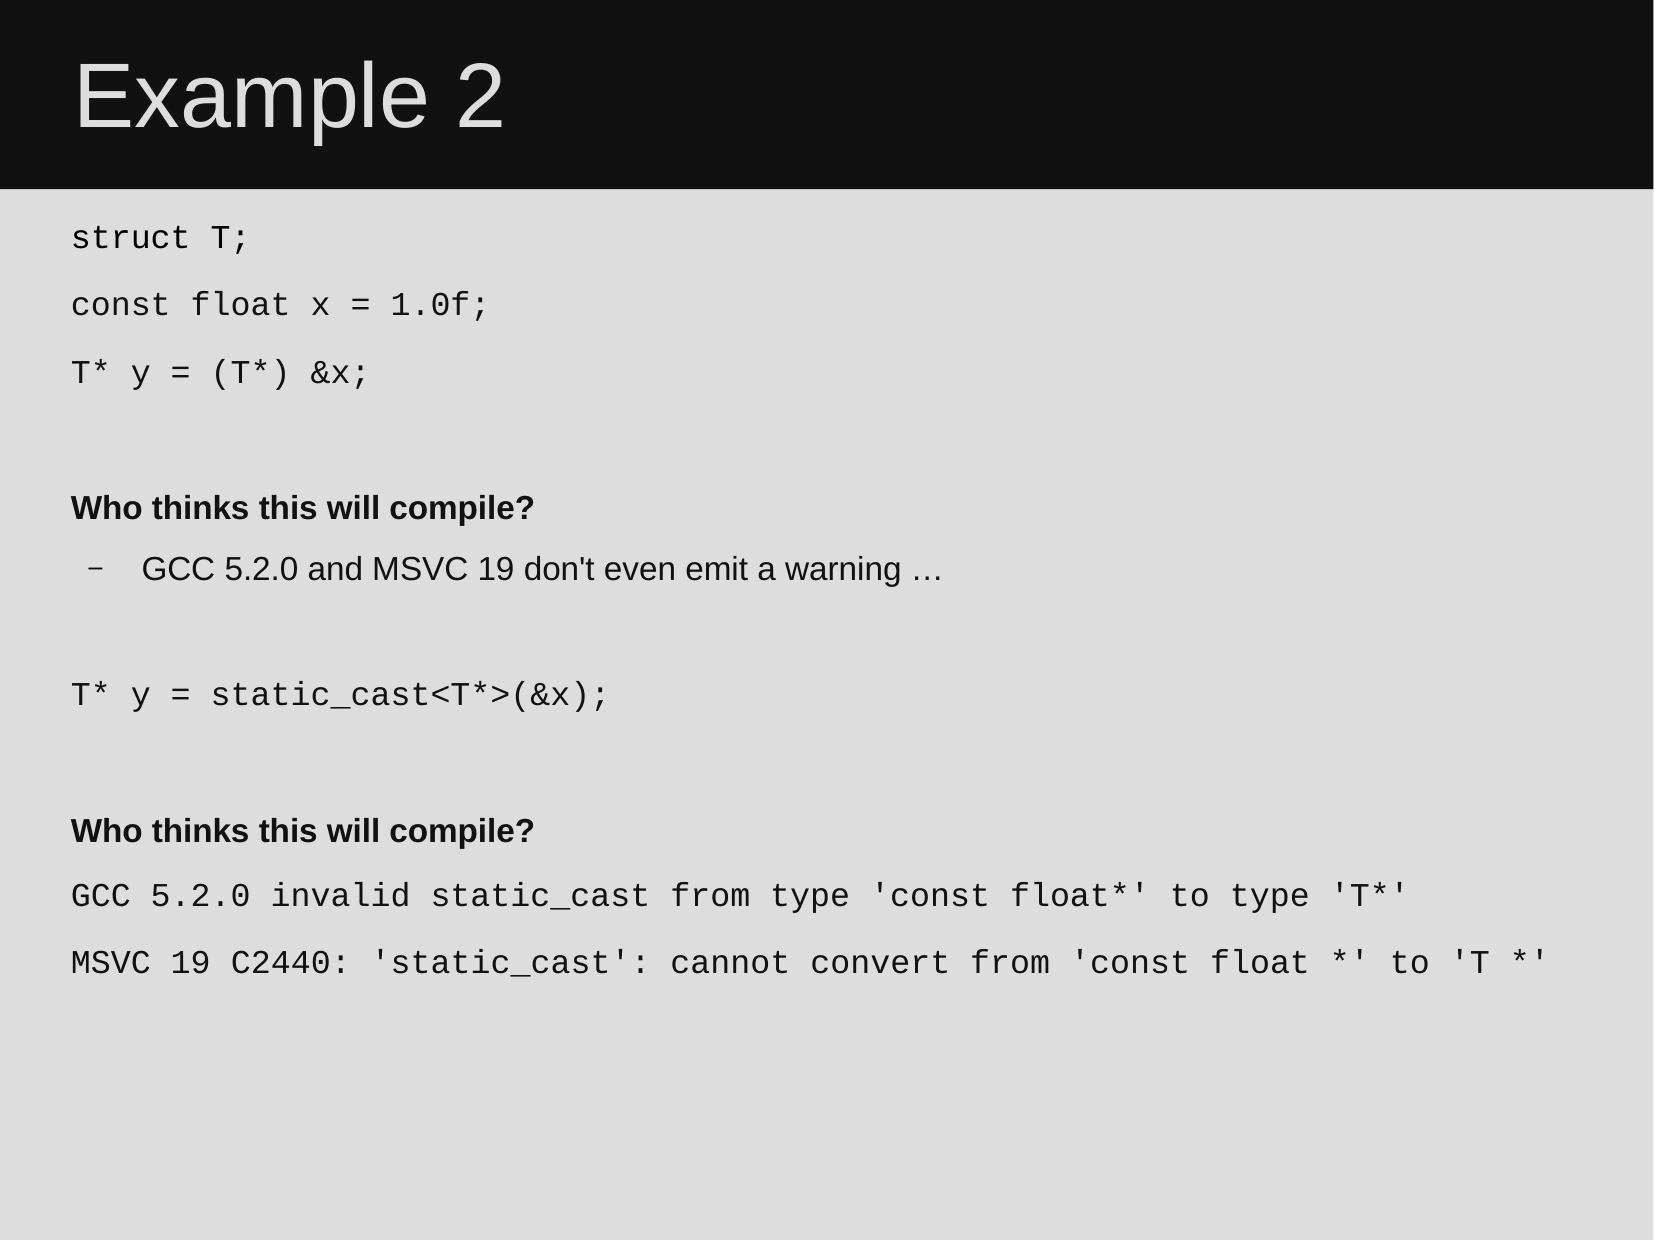

Example 2
# struct T;
const float x = 1.0f;
T* y = (T*) &x;
Who thinks this will compile?
GCC 5.2.0 and MSVC 19 don't even emit a warning …
T* y = static_cast<T*>(&x);
Who thinks this will compile?
GCC 5.2.0 invalid static_cast from type 'const float*' to type 'T*'
MSVC 19 C2440: 'static_cast': cannot convert from 'const float *' to 'T *'